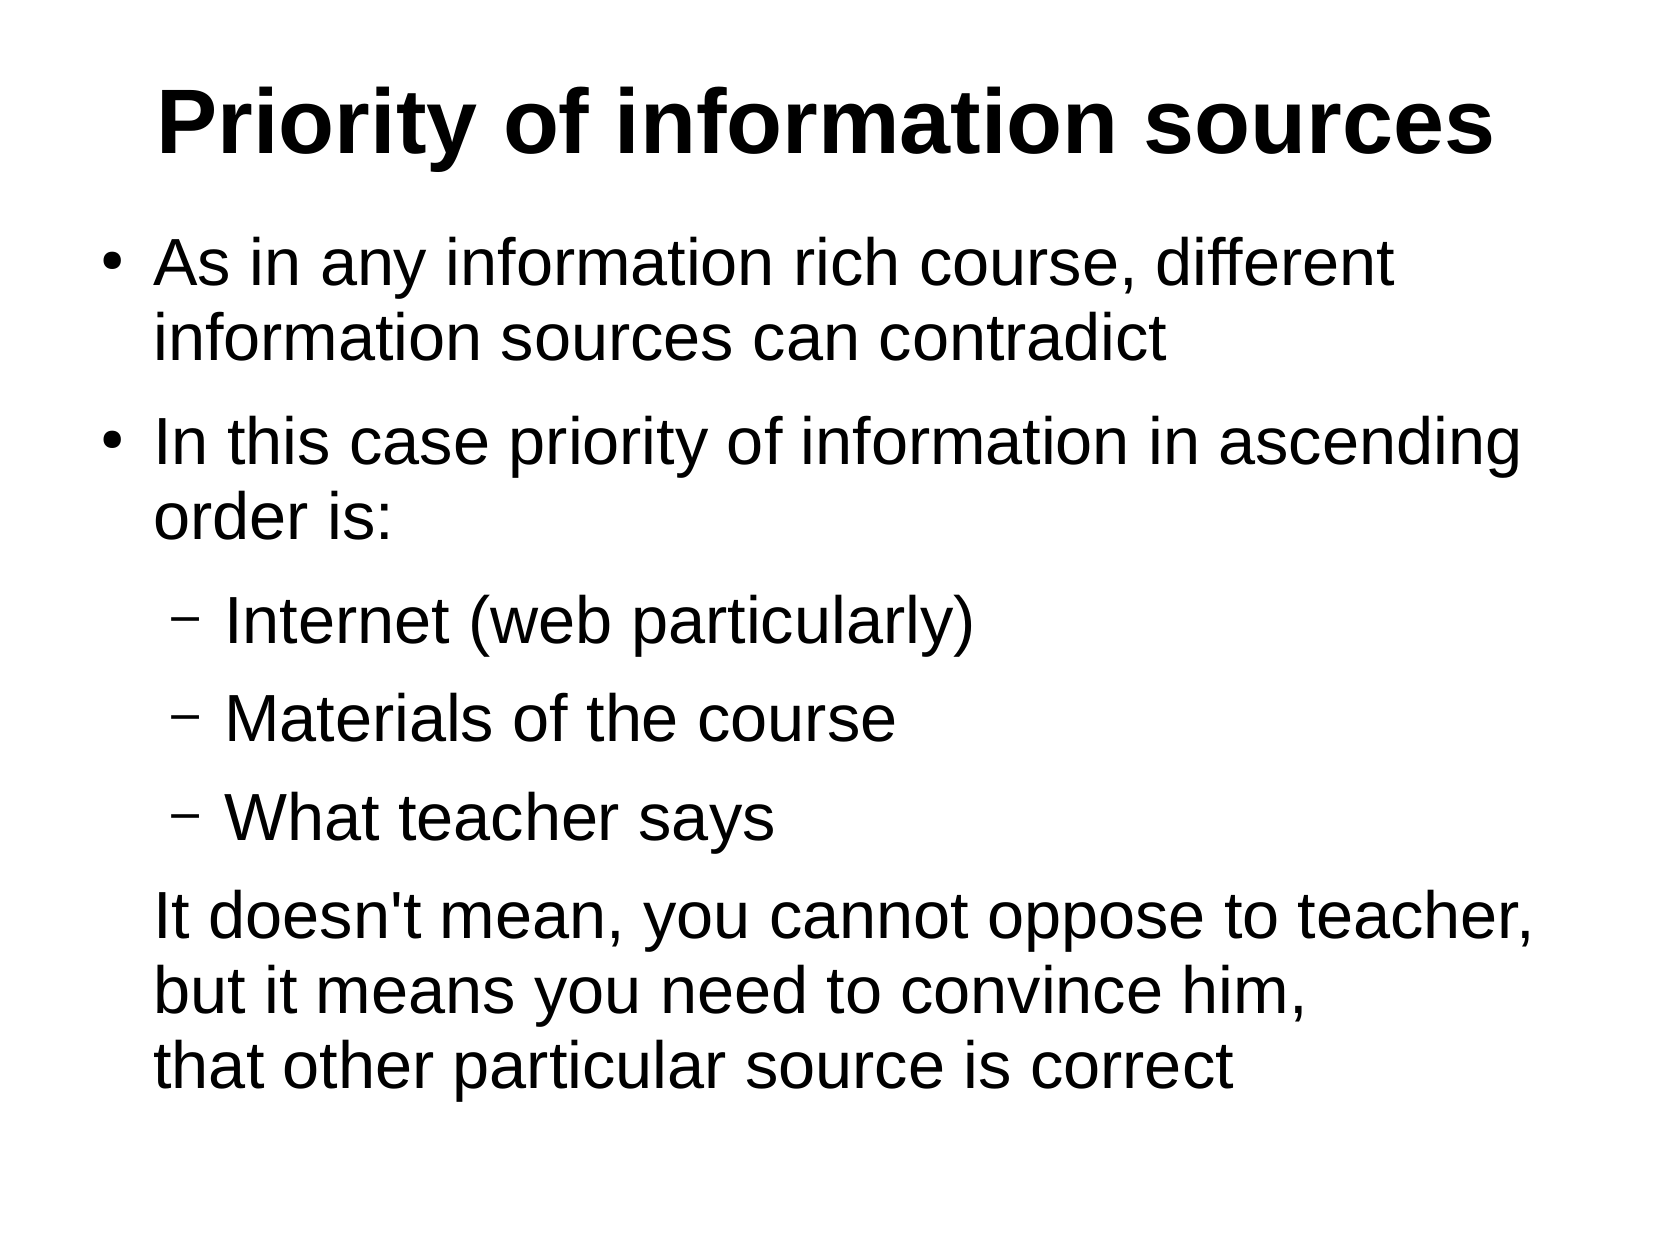

# Priority of information sources
As in any information rich course, different information sources can contradict
In this case priority of information in ascending order is:
Internet (web particularly)
Materials of the course
What teacher says
It doesn't mean, you cannot oppose to teacher, but it means you need to convince him,
that other particular source is correct